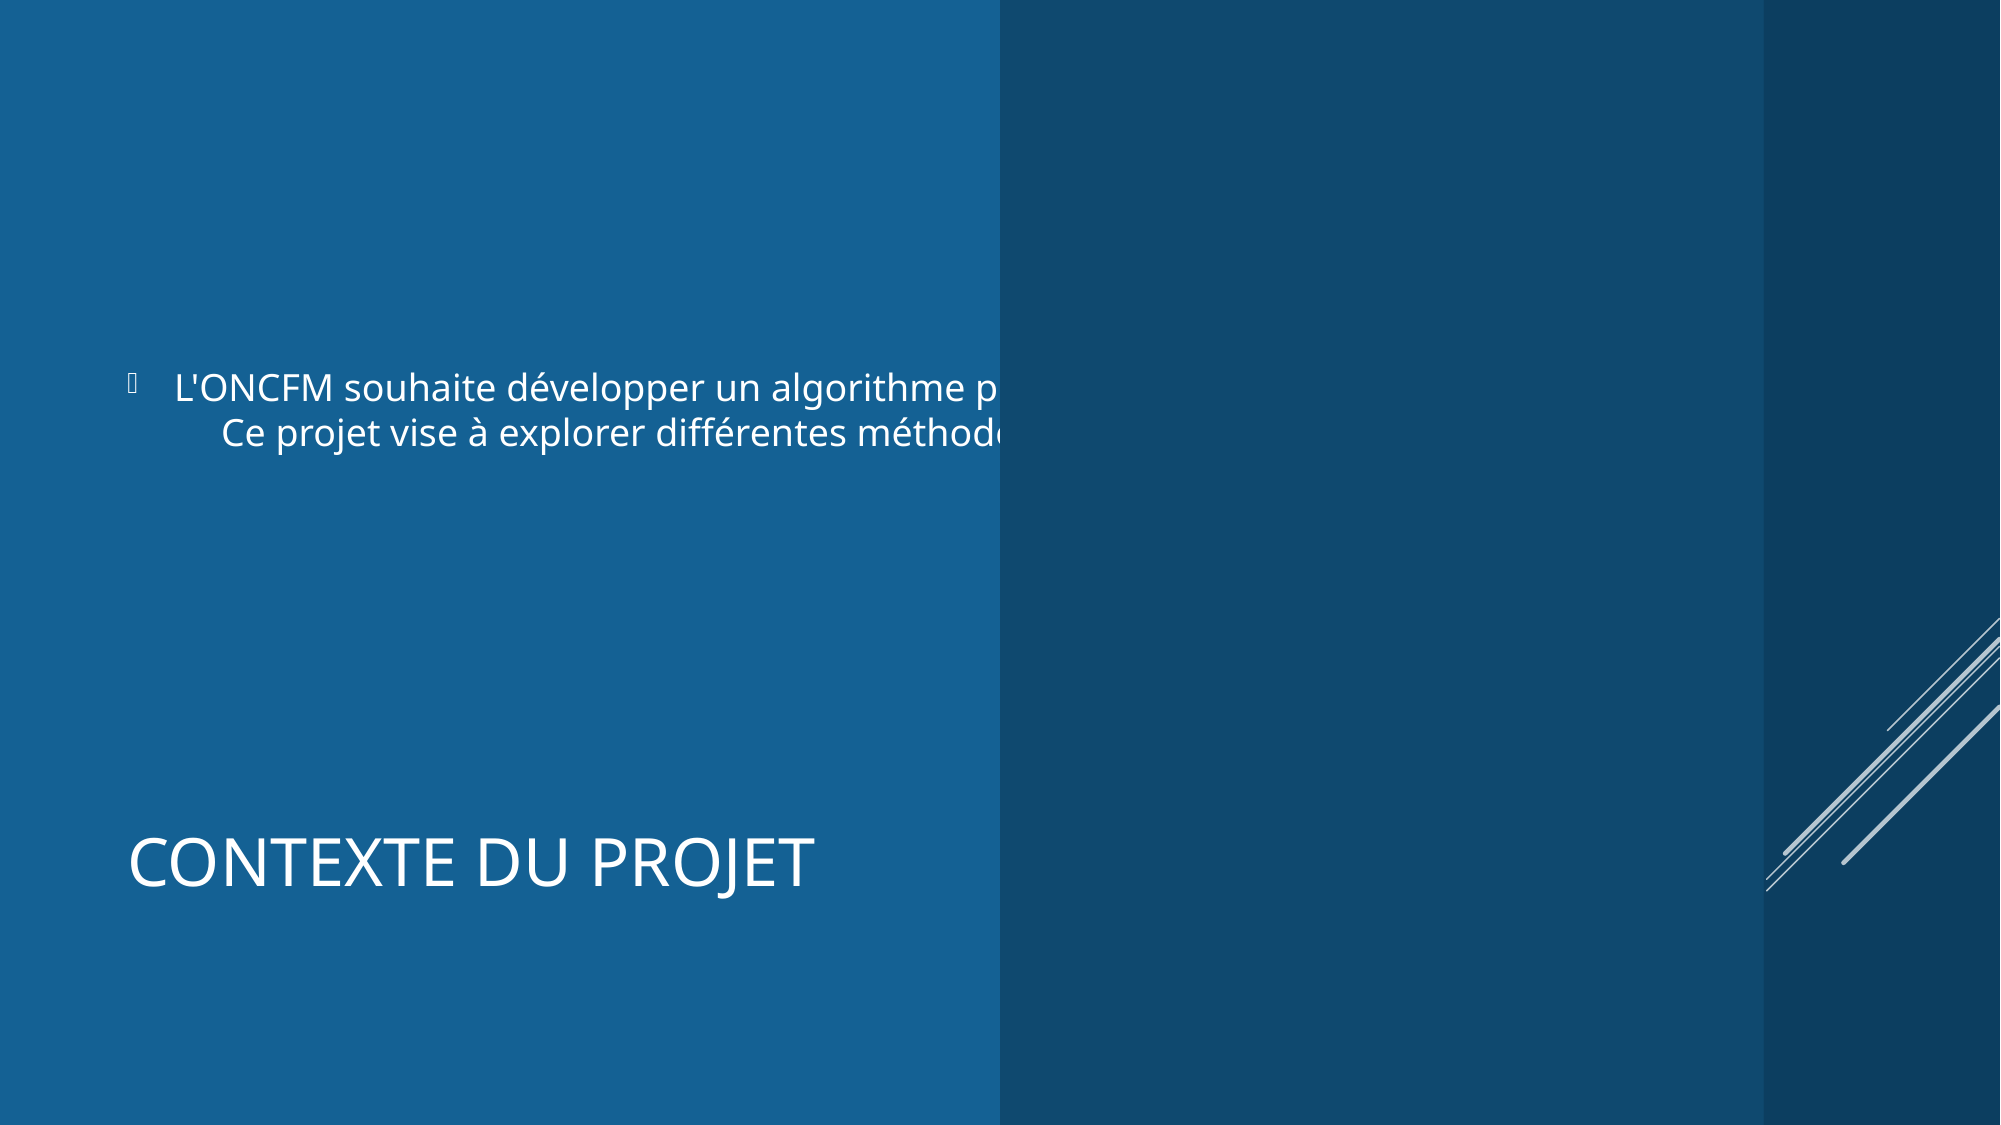

# L'ONCFM souhaite développer un algorithme pour détecter les faux billets. Ce projet vise à explorer différentes méthodes de modélisation.
Contexte du Projet